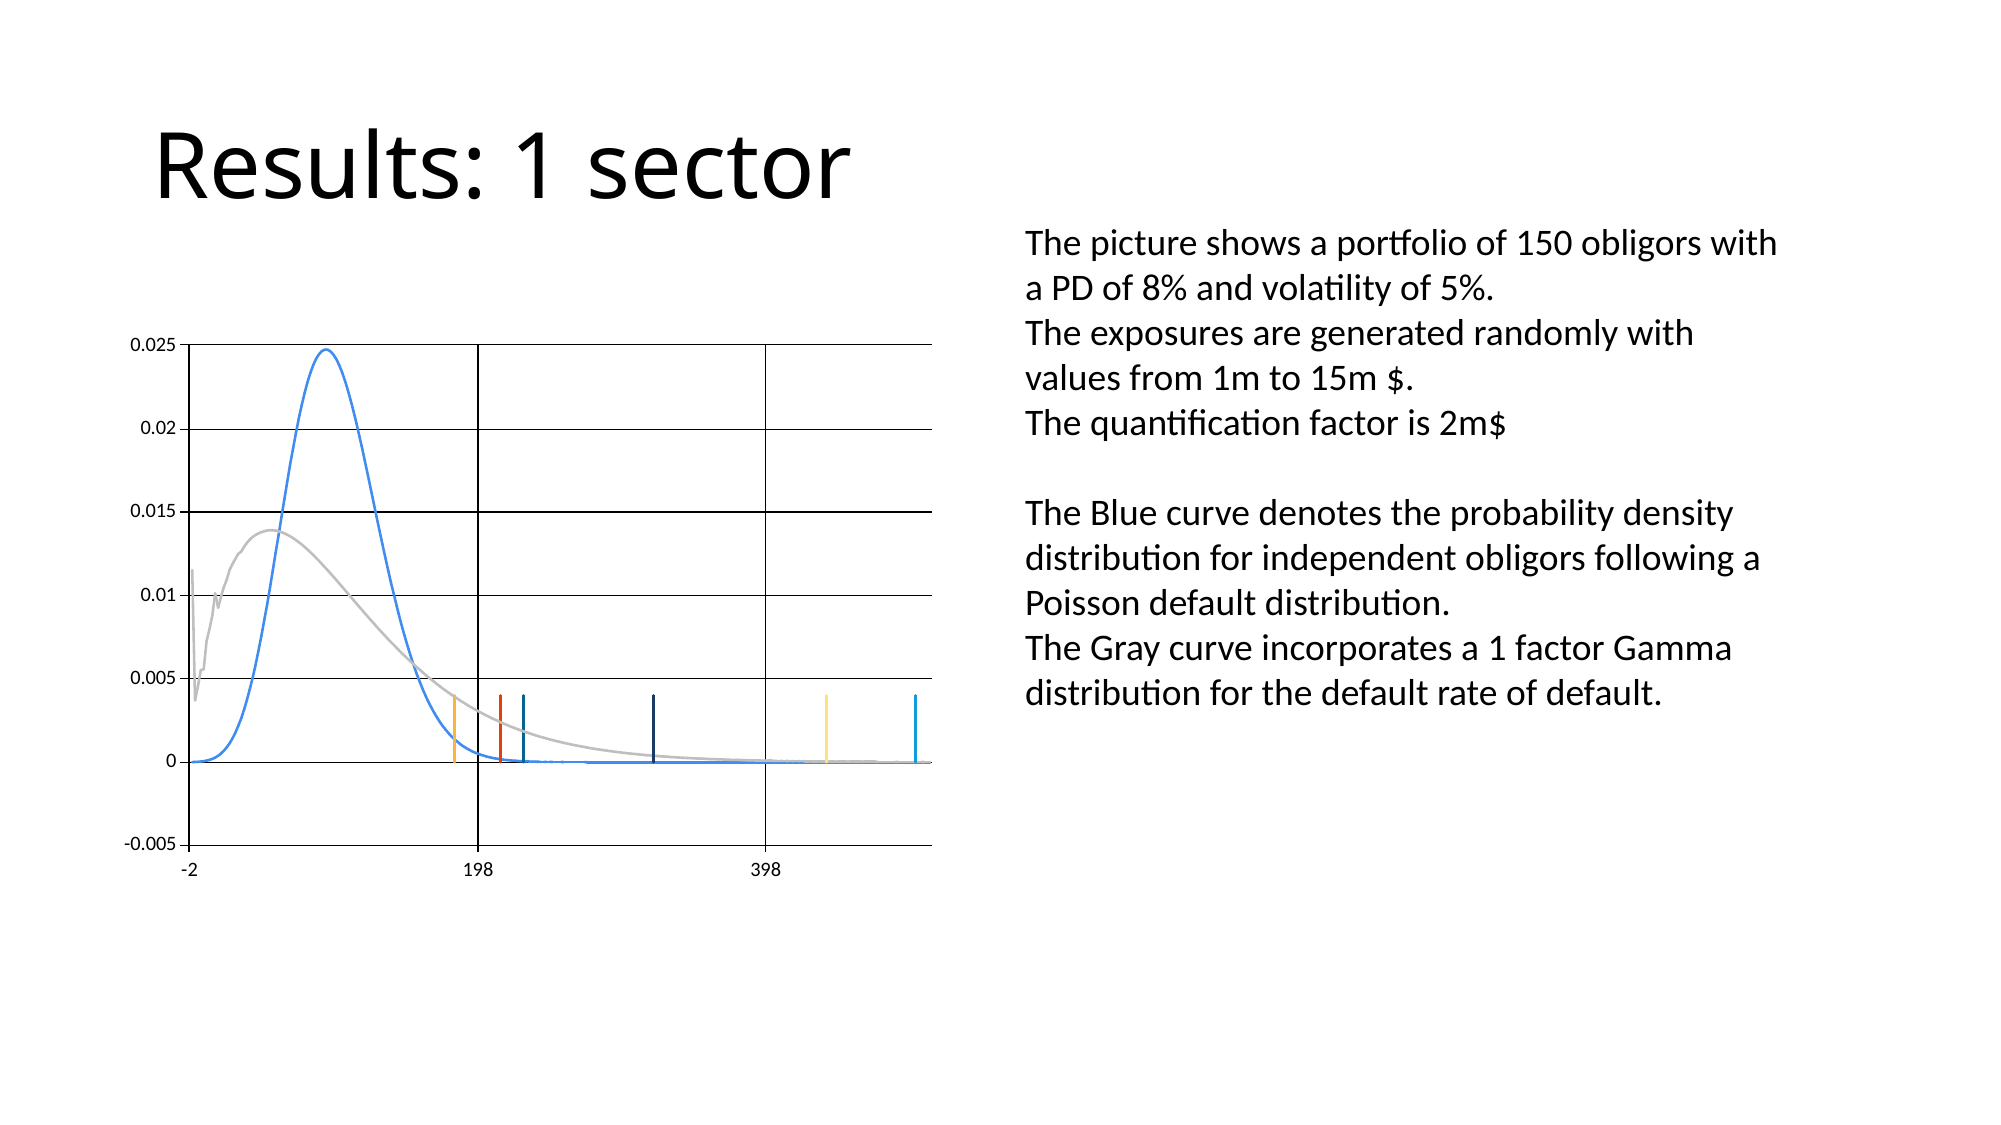

# Results: 1 sector
The picture shows a portfolio of 150 obligors with a PD of 8% and volatility of 5%.
The exposures are generated randomly with values from 1m to 15m $.
The quantification factor is 2m$
The Blue curve denotes the probability density distribution for independent obligors following a Poisson default distribution.
The Gray curve incorporates a 1 factor Gamma distribution for the default rate of default.